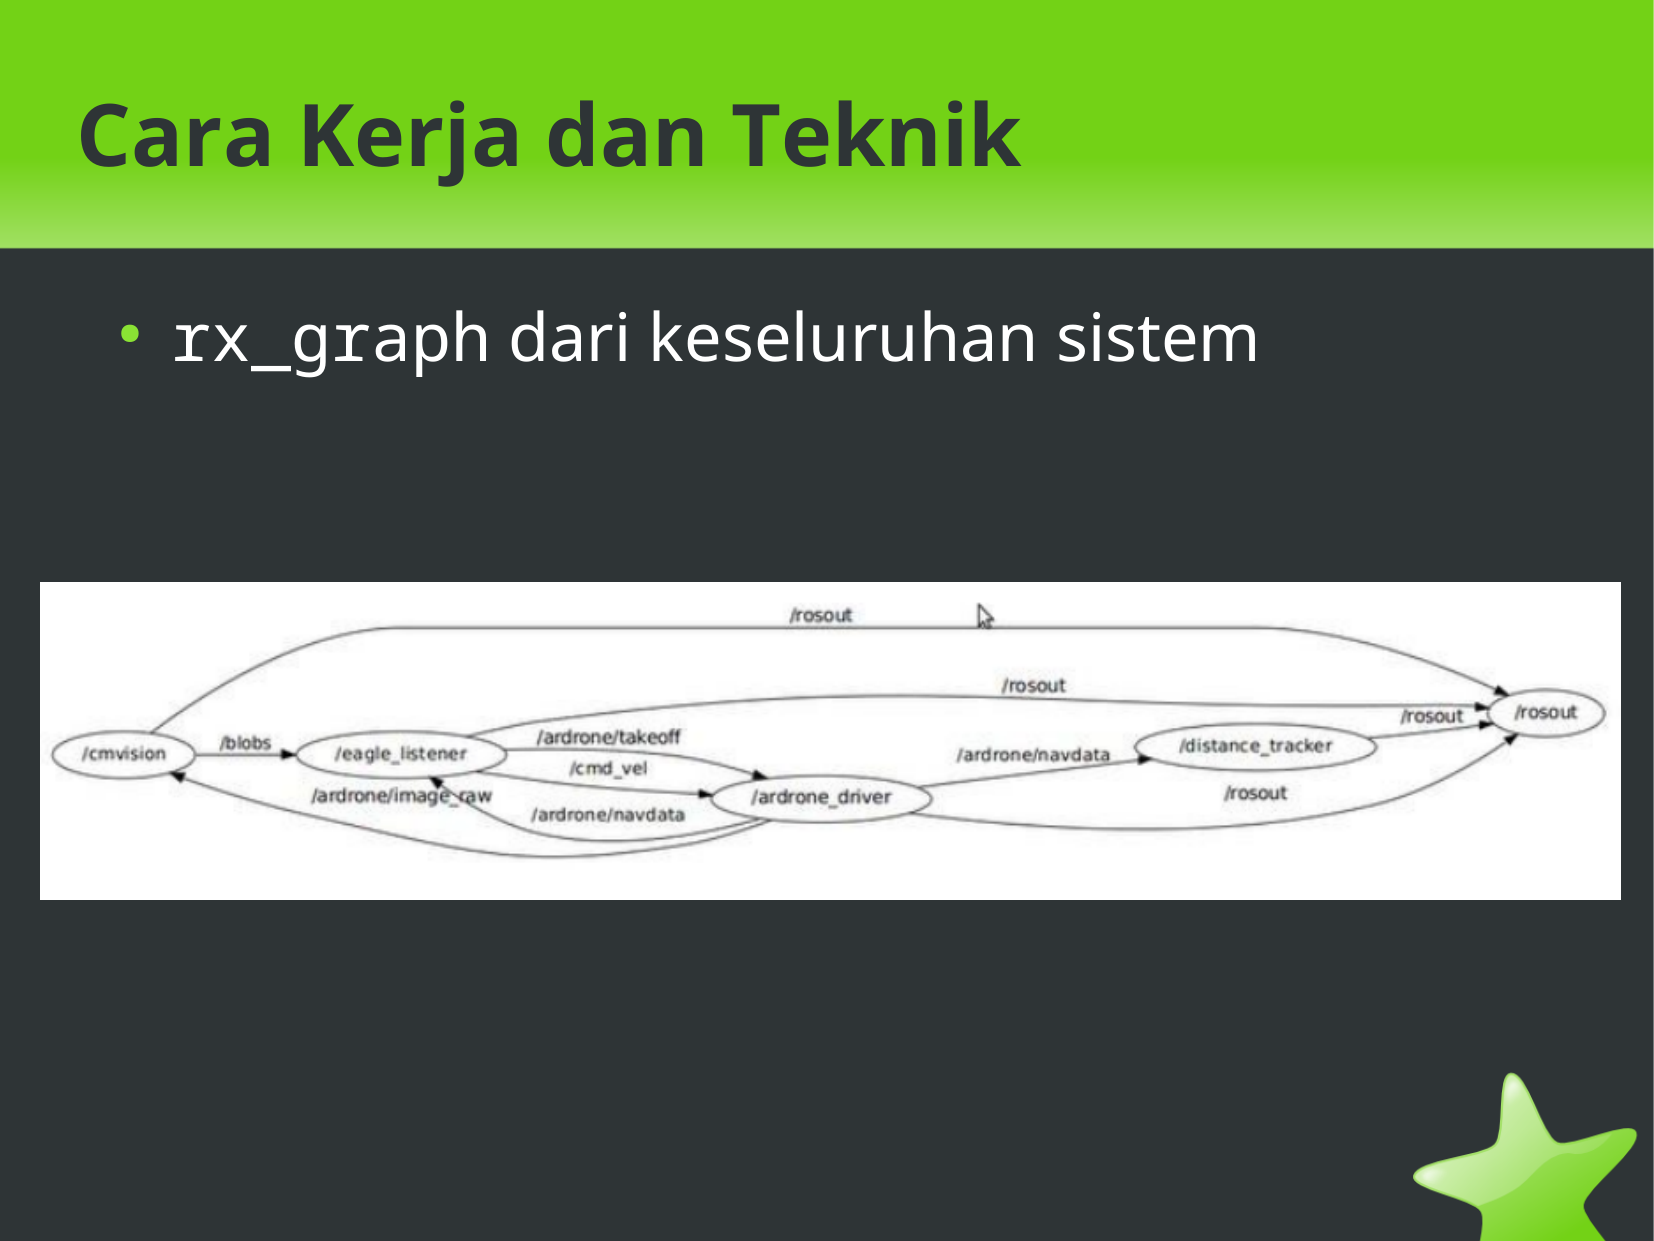

# Cara Kerja dan Teknik
rx_graph dari keseluruhan sistem